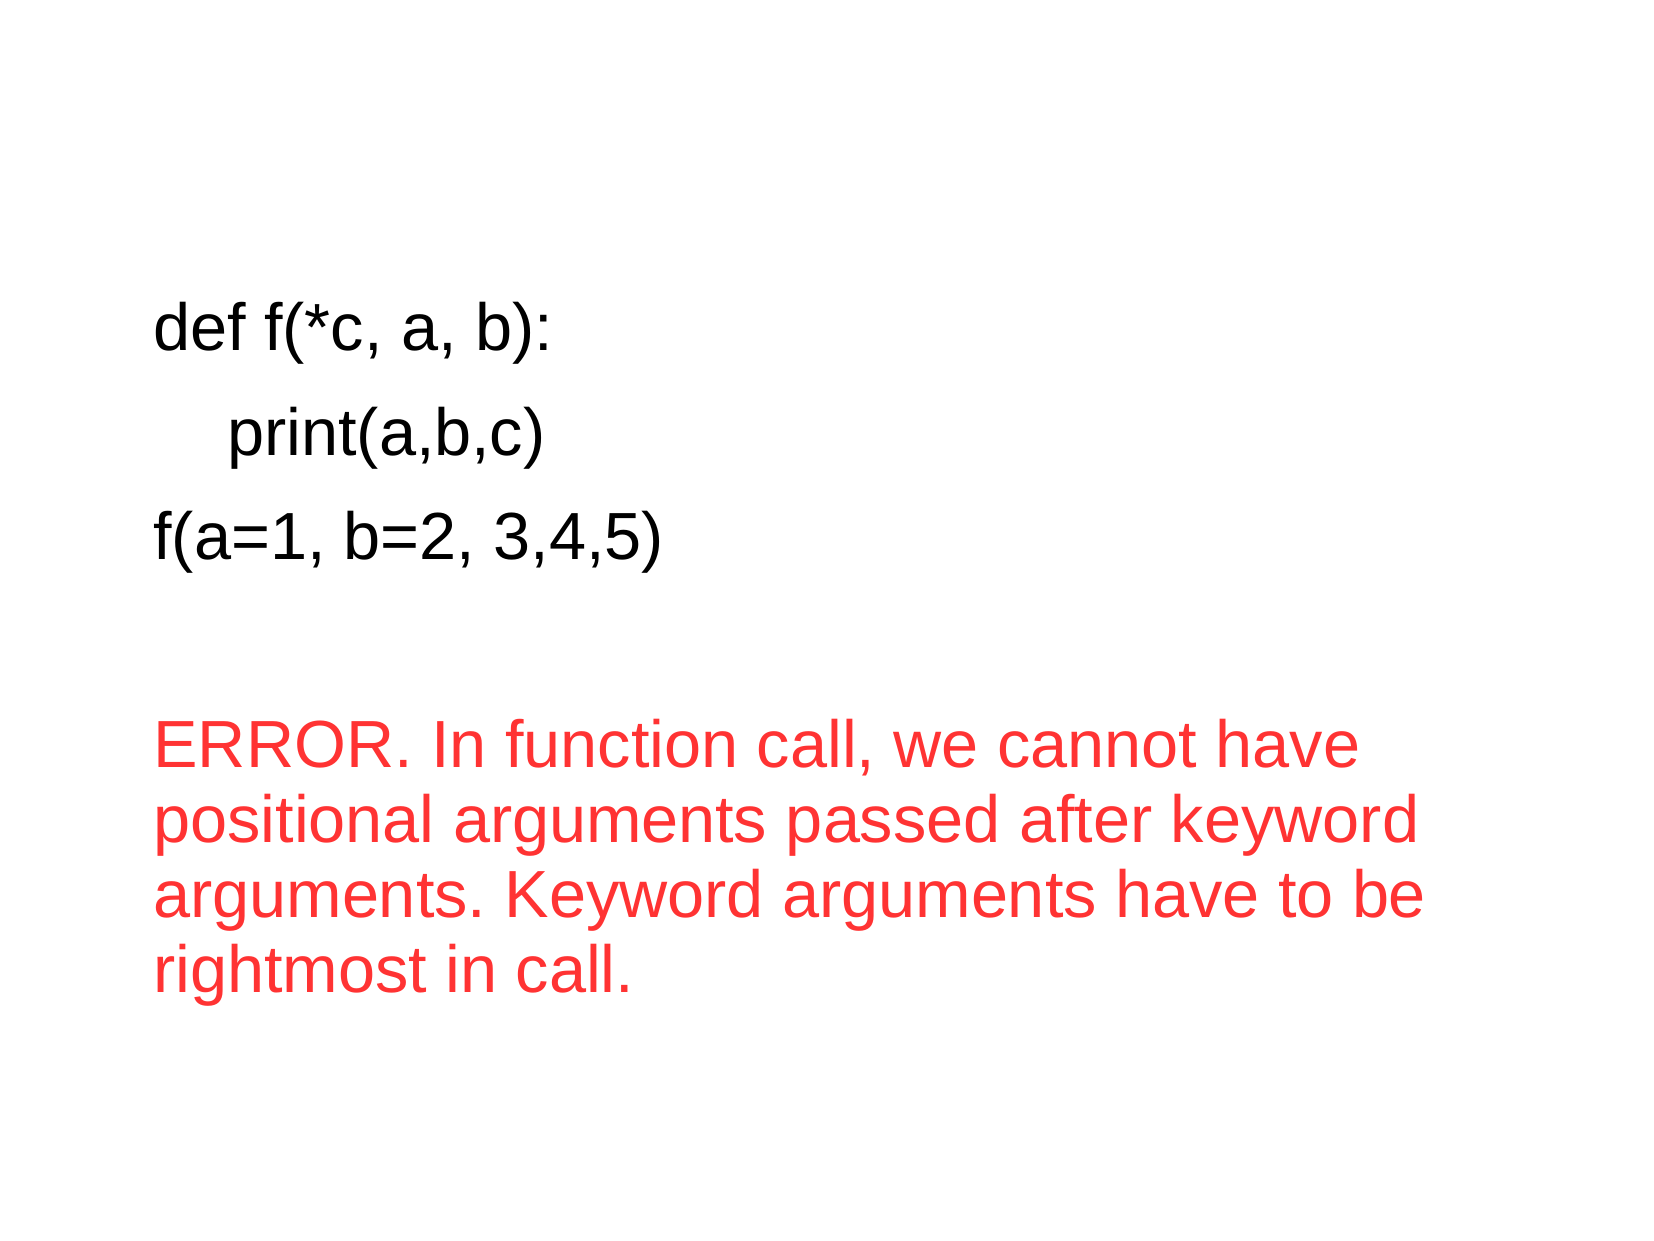

#
def f(*c, a, b):
 print(a,b,c)
f(a=1, b=2, 3,4,5)
ERROR. In function call, we cannot have positional arguments passed after keyword arguments. Keyword arguments have to be rightmost in call.